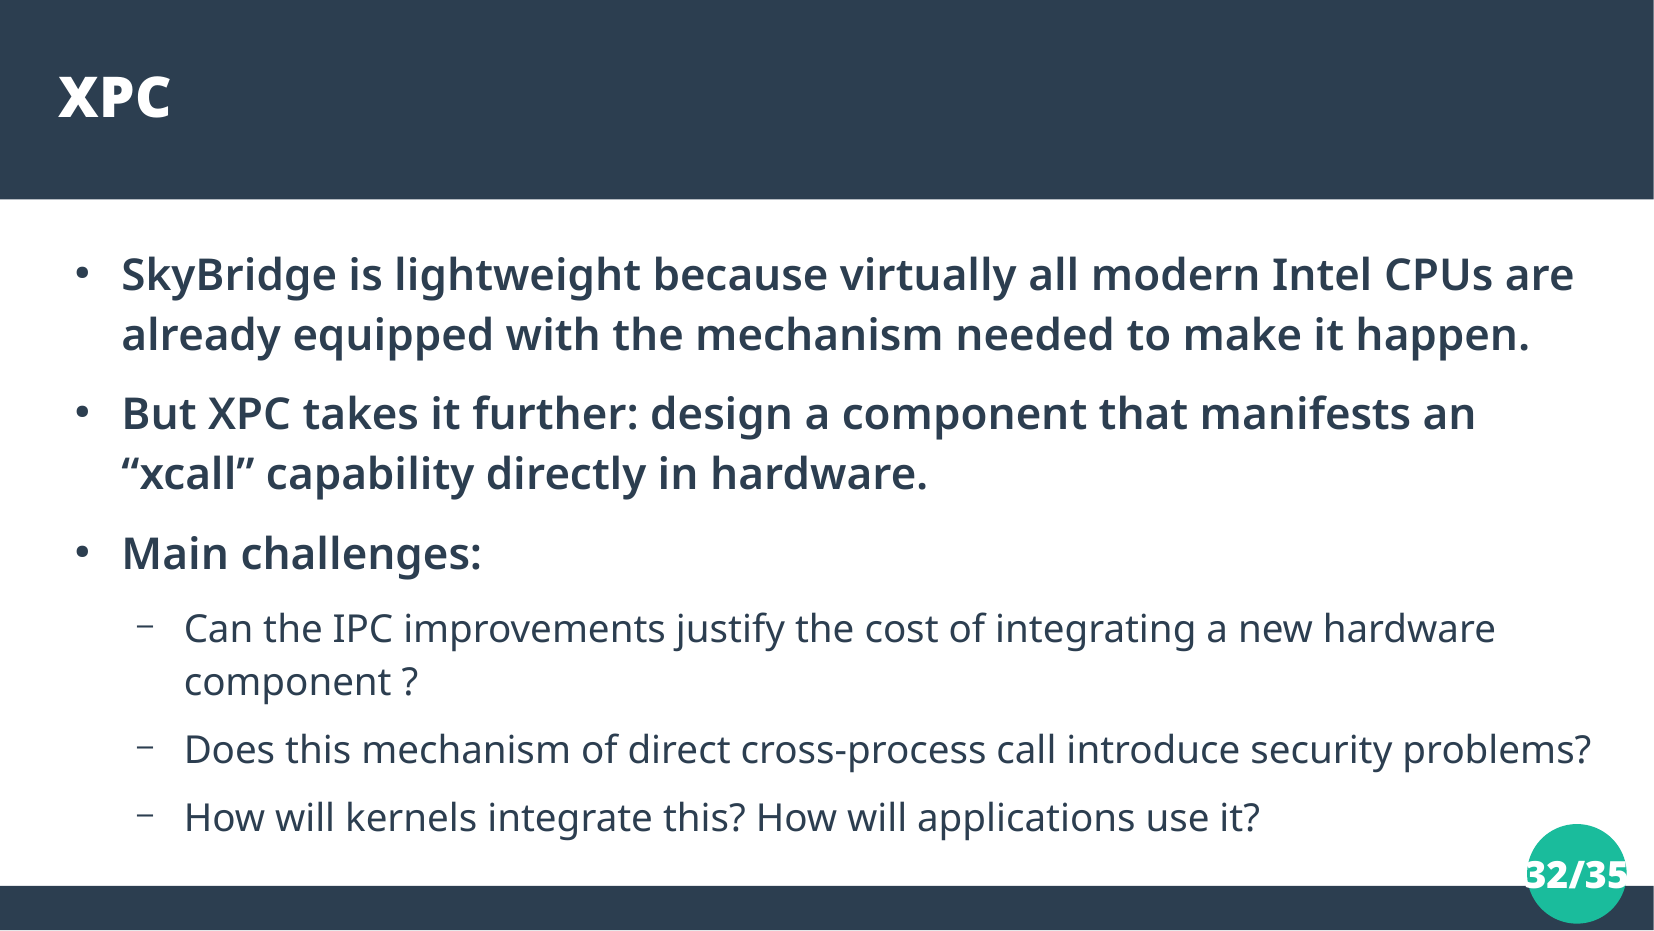

# XPC
SkyBridge is lightweight because virtually all modern Intel CPUs are already equipped with the mechanism needed to make it happen.
But XPC takes it further: design a component that manifests an “xcall” capability directly in hardware.
Main challenges:
Can the IPC improvements justify the cost of integrating a new hardware component ?
Does this mechanism of direct cross-process call introduce security problems?
How will kernels integrate this? How will applications use it?